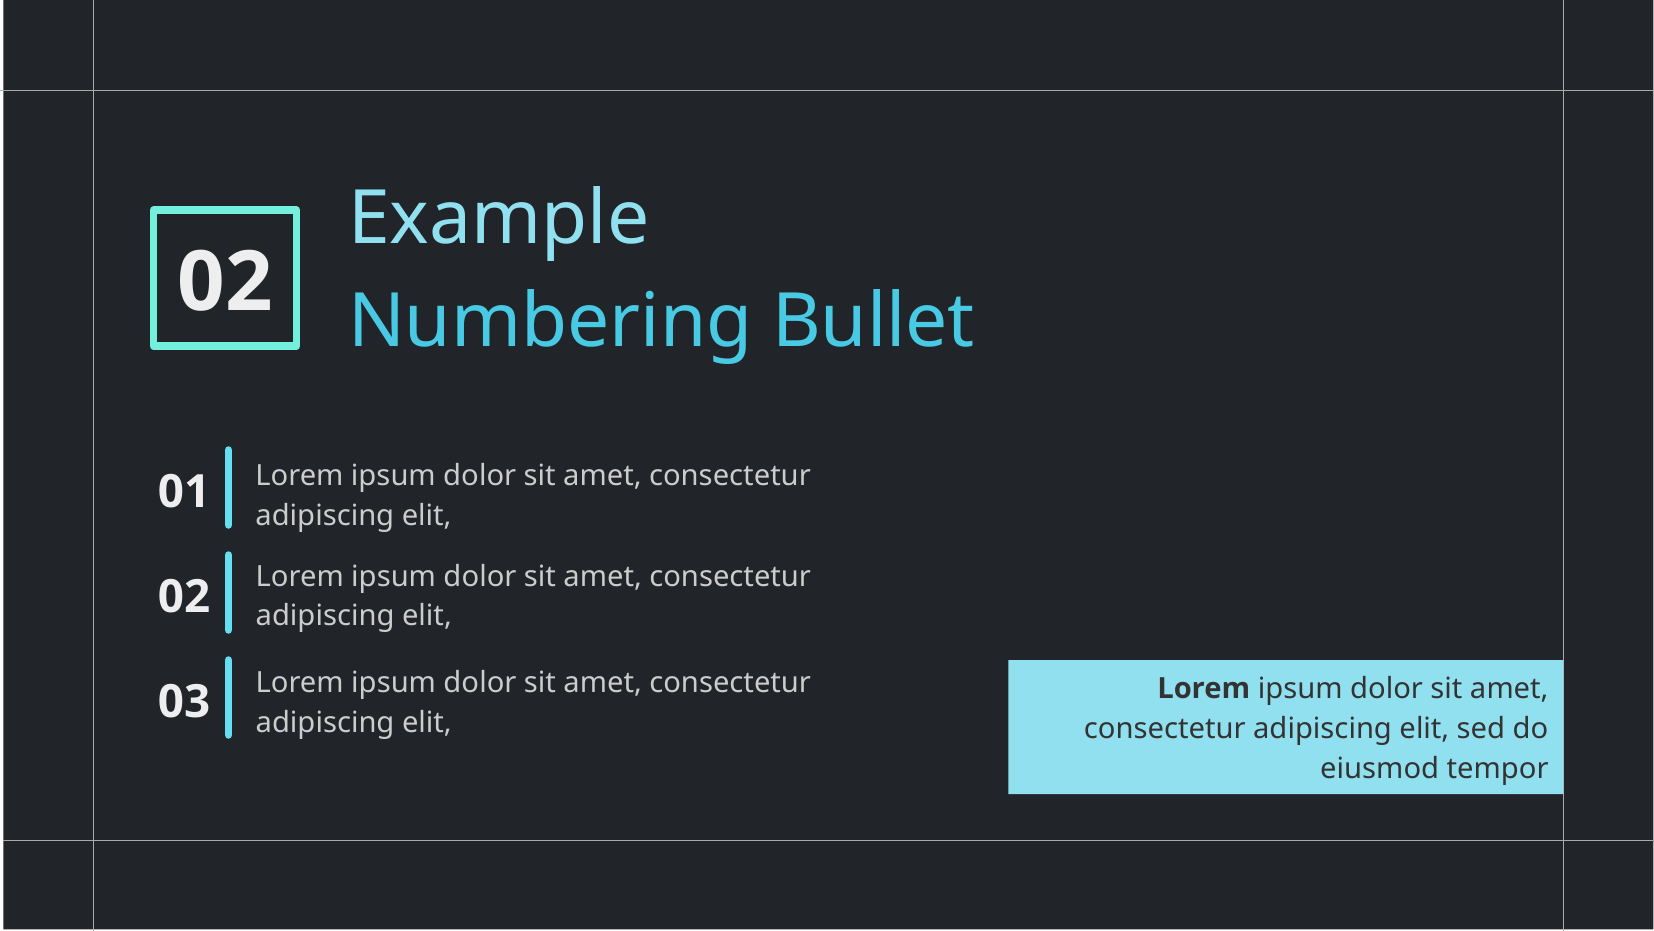

Example
Numbering Bullet
02
Lorem ipsum dolor sit amet, consectetur adipiscing elit,
01
Lorem ipsum dolor sit amet, consectetur adipiscing elit,
02
Lorem ipsum dolor sit amet, consectetur adipiscing elit,
Lorem ipsum dolor sit amet, consectetur adipiscing elit, sed do eiusmod tempor
03